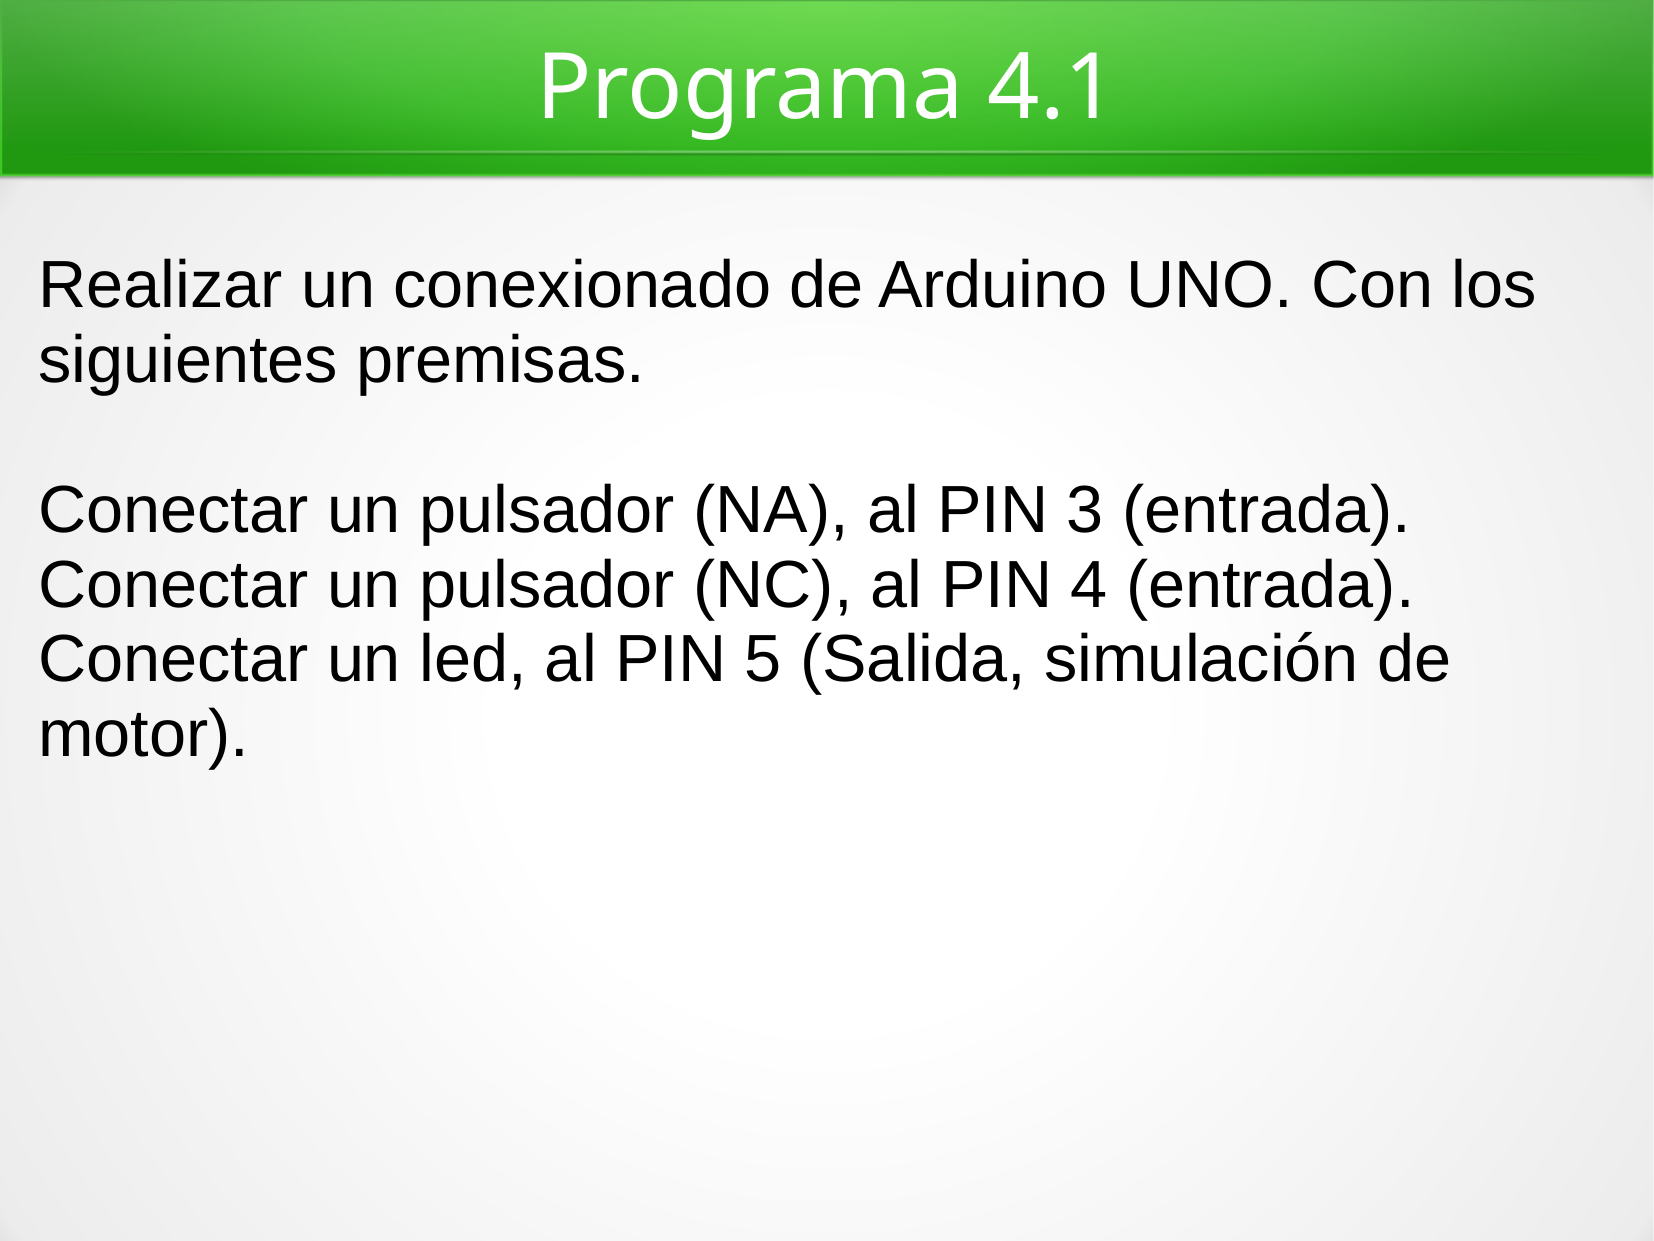

# Programa 4.1
Realizar un conexionado de Arduino UNO. Con los siguientes premisas.
Conectar un pulsador (NA), al PIN 3 (entrada).
Conectar un pulsador (NC), al PIN 4 (entrada).
Conectar un led, al PIN 5 (Salida, simulación de motor).